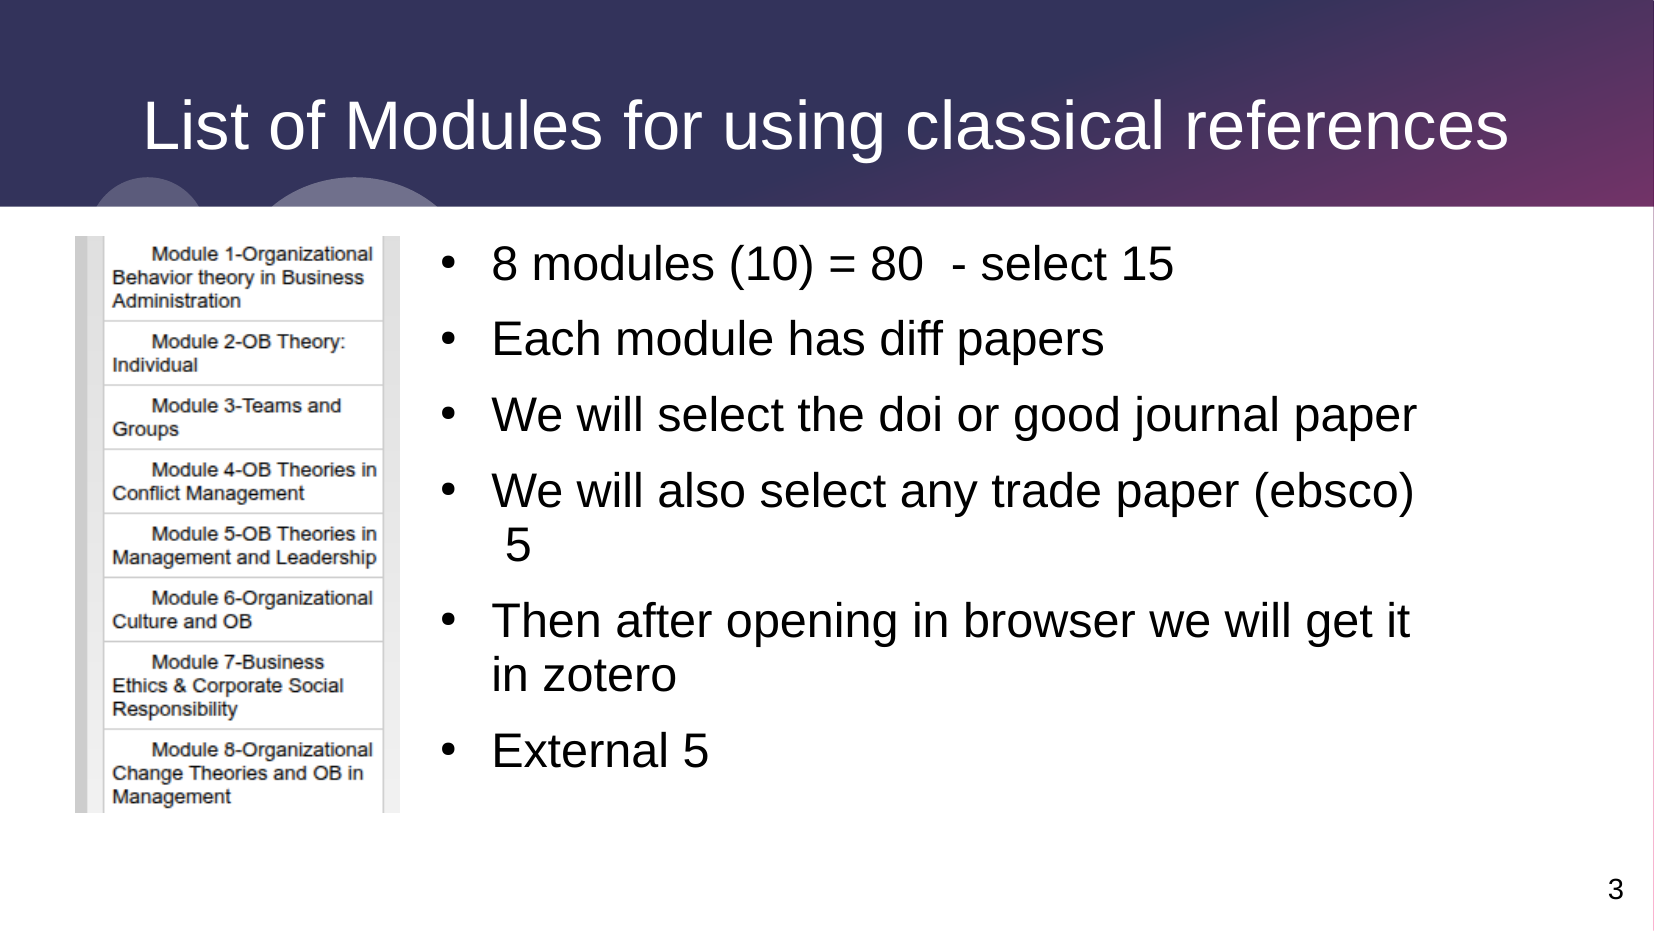

# List of Modules for using classical references
8 modules (10) = 80 - select 15
Each module has diff papers
We will select the doi or good journal paper
We will also select any trade paper (ebsco) 5
Then after opening in browser we will get it in zotero
External 5